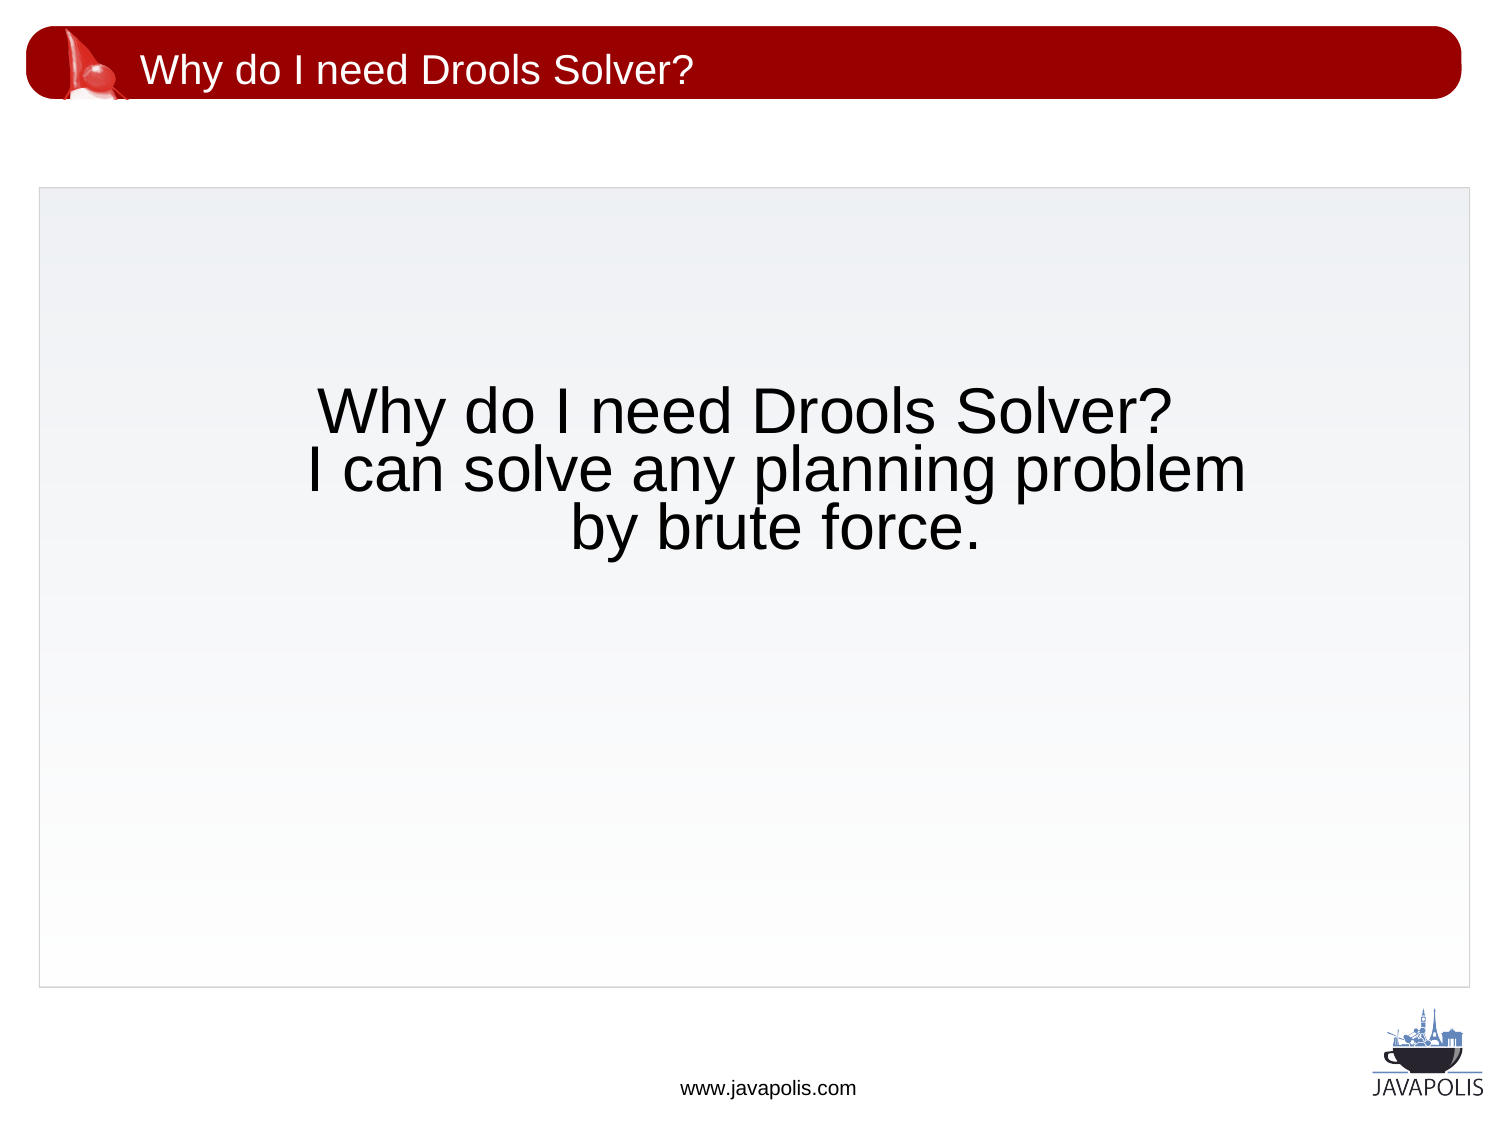

# Why do I need Drools Solver?
Why do I need Drools Solver?
I can solve any planning problem
by brute force.